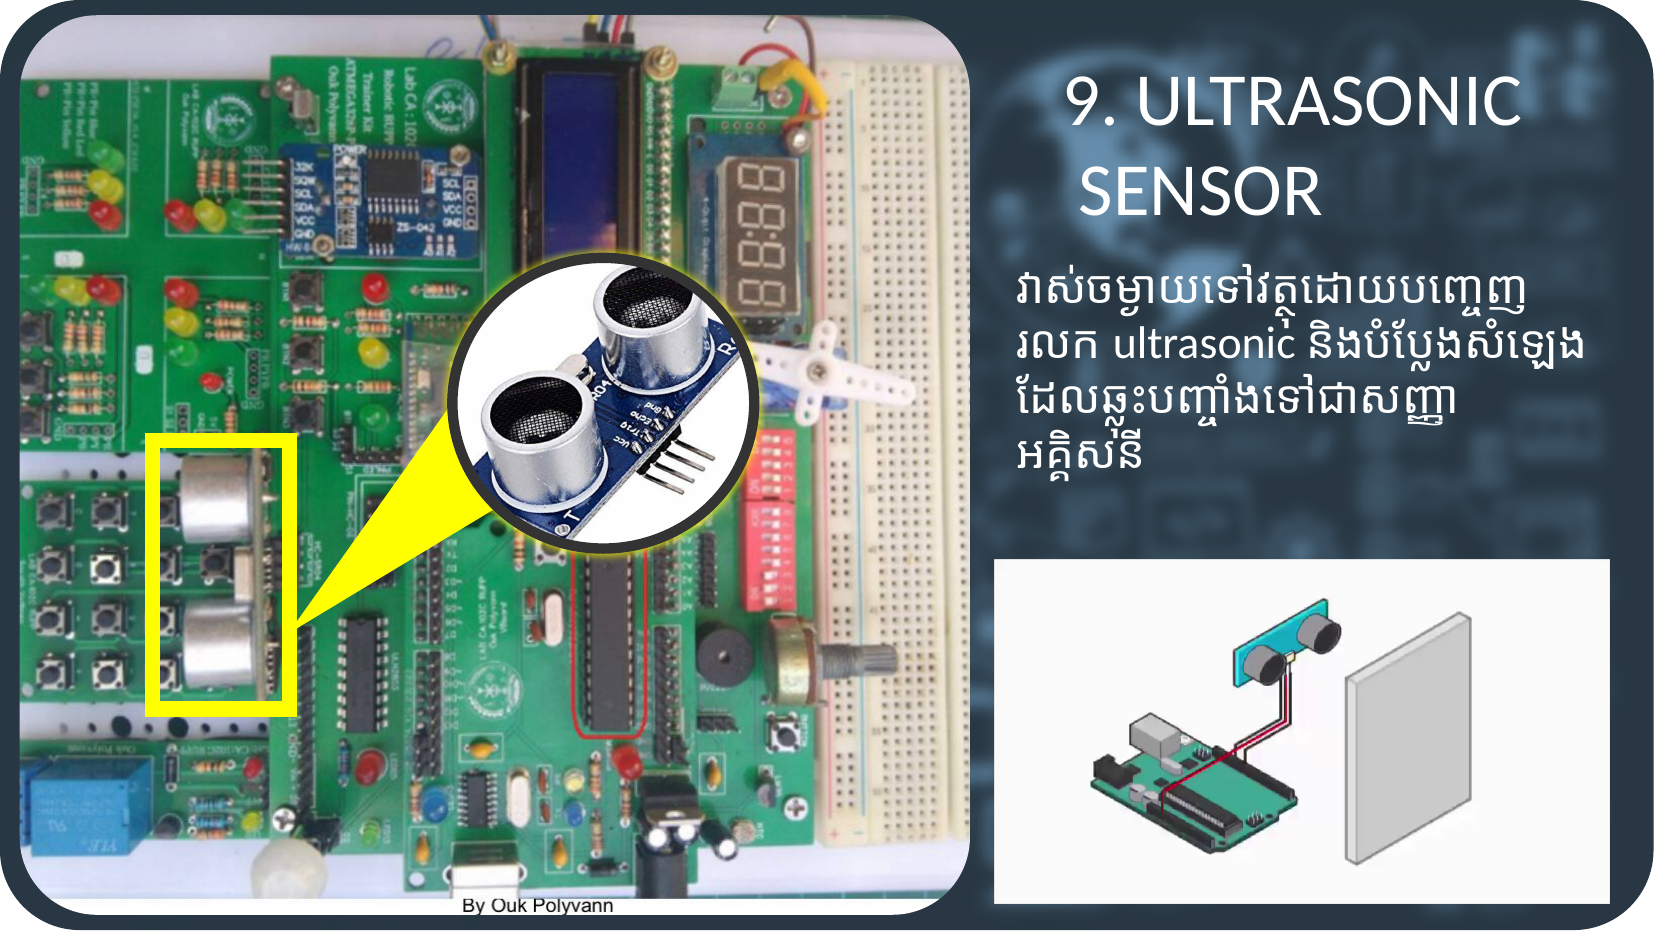

9. ULTRASONIC SENSOR
វាស់ចម្ងាយទៅវត្ថុដោយបញ្ចេញរលក ultrasonic និងបំប្លែងសំឡេងដែលឆ្លុះបញ្ចាំងទៅជាសញ្ញាអគ្គិសនី
This Photo by Unknown Author is licensed under CC BY